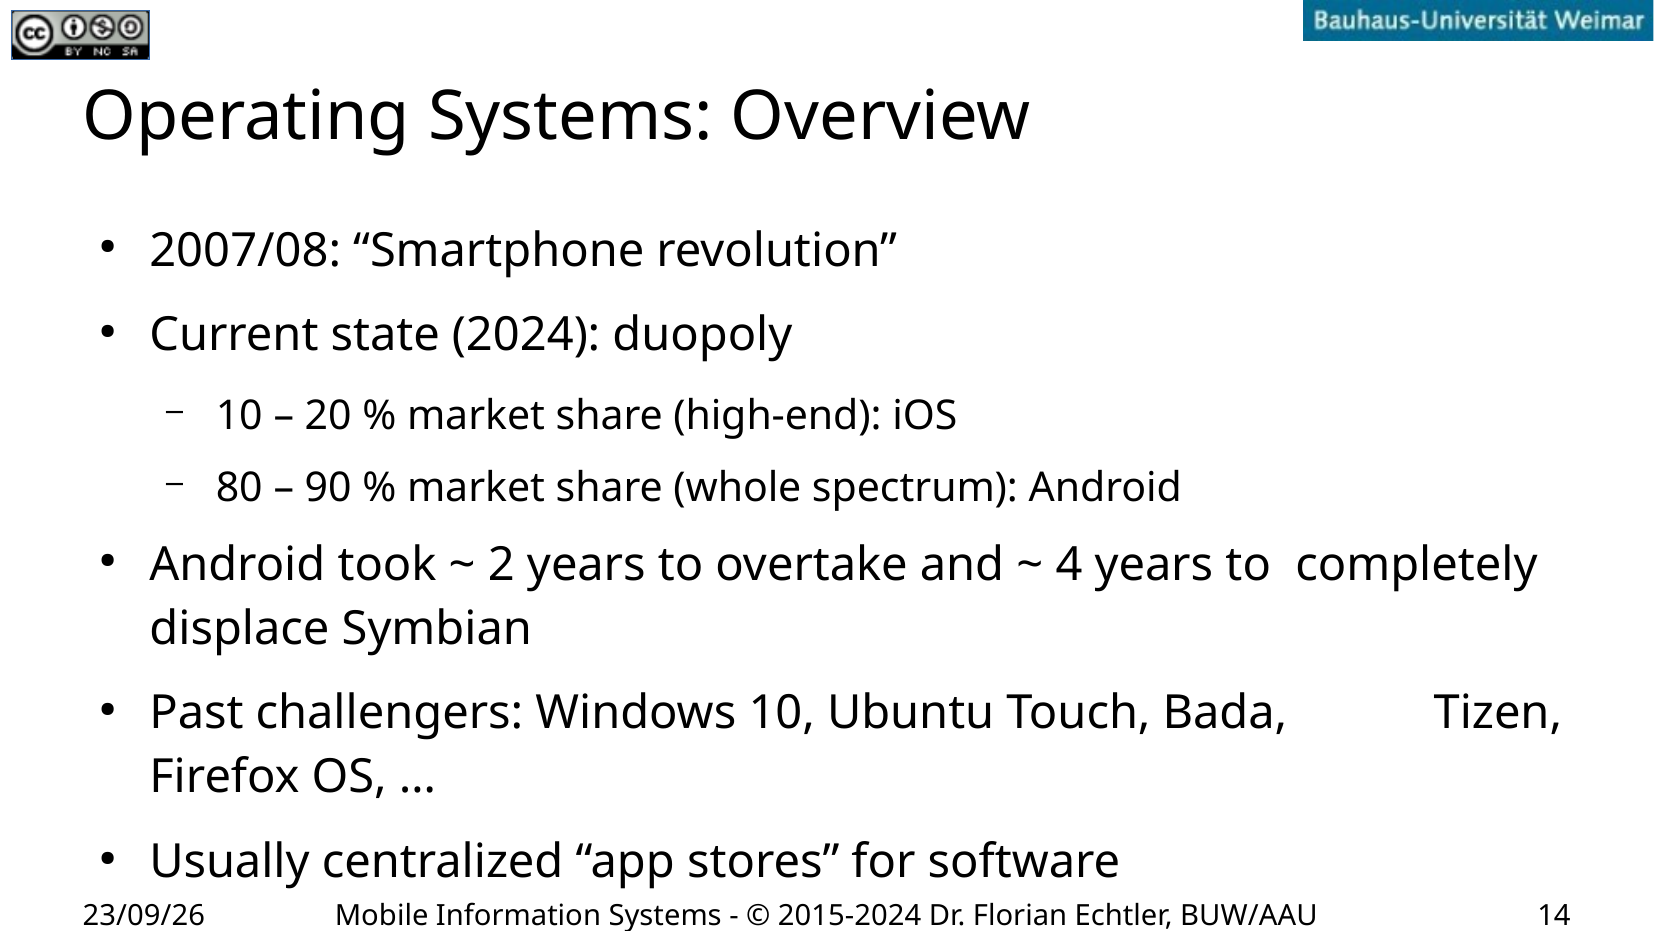

# Operating Systems: Overview
2007/08: “Smartphone revolution”
Current state (2024): duopoly
10 – 20 % market share (high-end): iOS
80 – 90 % market share (whole spectrum): Android
Android took ~ 2 years to overtake and ~ 4 years to completely displace Symbian
Past challengers: Windows 10, Ubuntu Touch, Bada, Tizen, Firefox OS, …
Usually centralized “app stores” for software
Mobile Information Systems - © 2015-2024 Dr. Florian Echtler, BUW/AAU
14